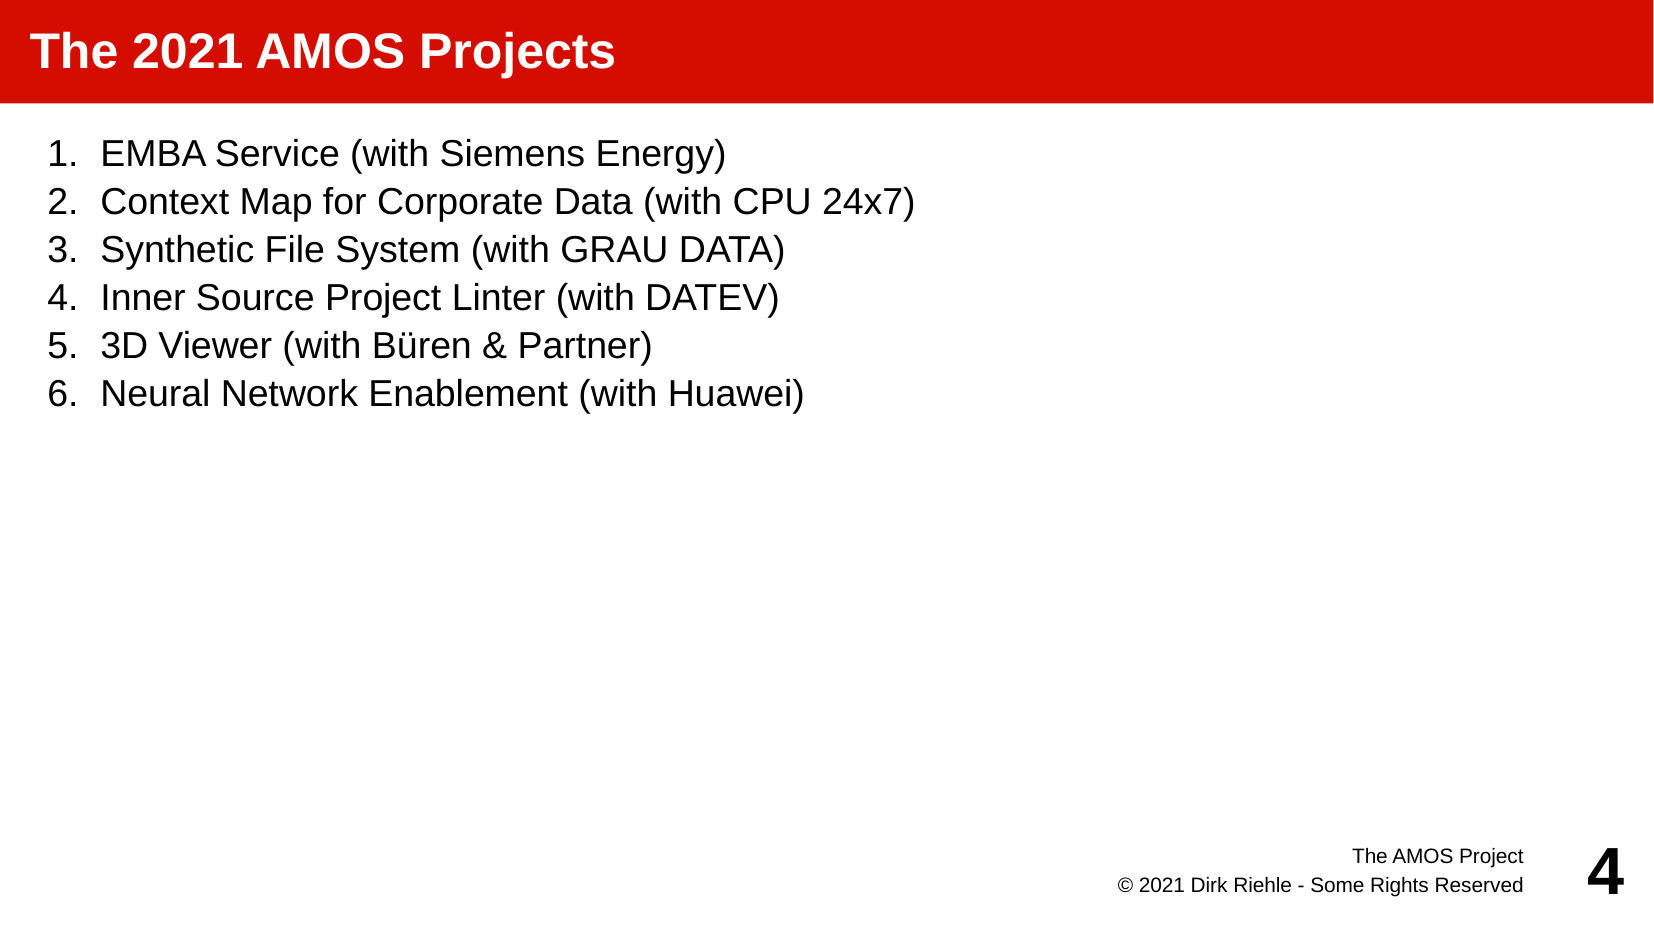

# The 2021 AMOS Projects
EMBA Service (with Siemens Energy)
Context Map for Corporate Data (with CPU 24x7)
Synthetic File System (with GRAU DATA)
Inner Source Project Linter (with DATEV)
3D Viewer (with Büren & Partner)
Neural Network Enablement (with Huawei)
The AMOS Project
4
© 2021 Dirk Riehle - Some Rights Reserved